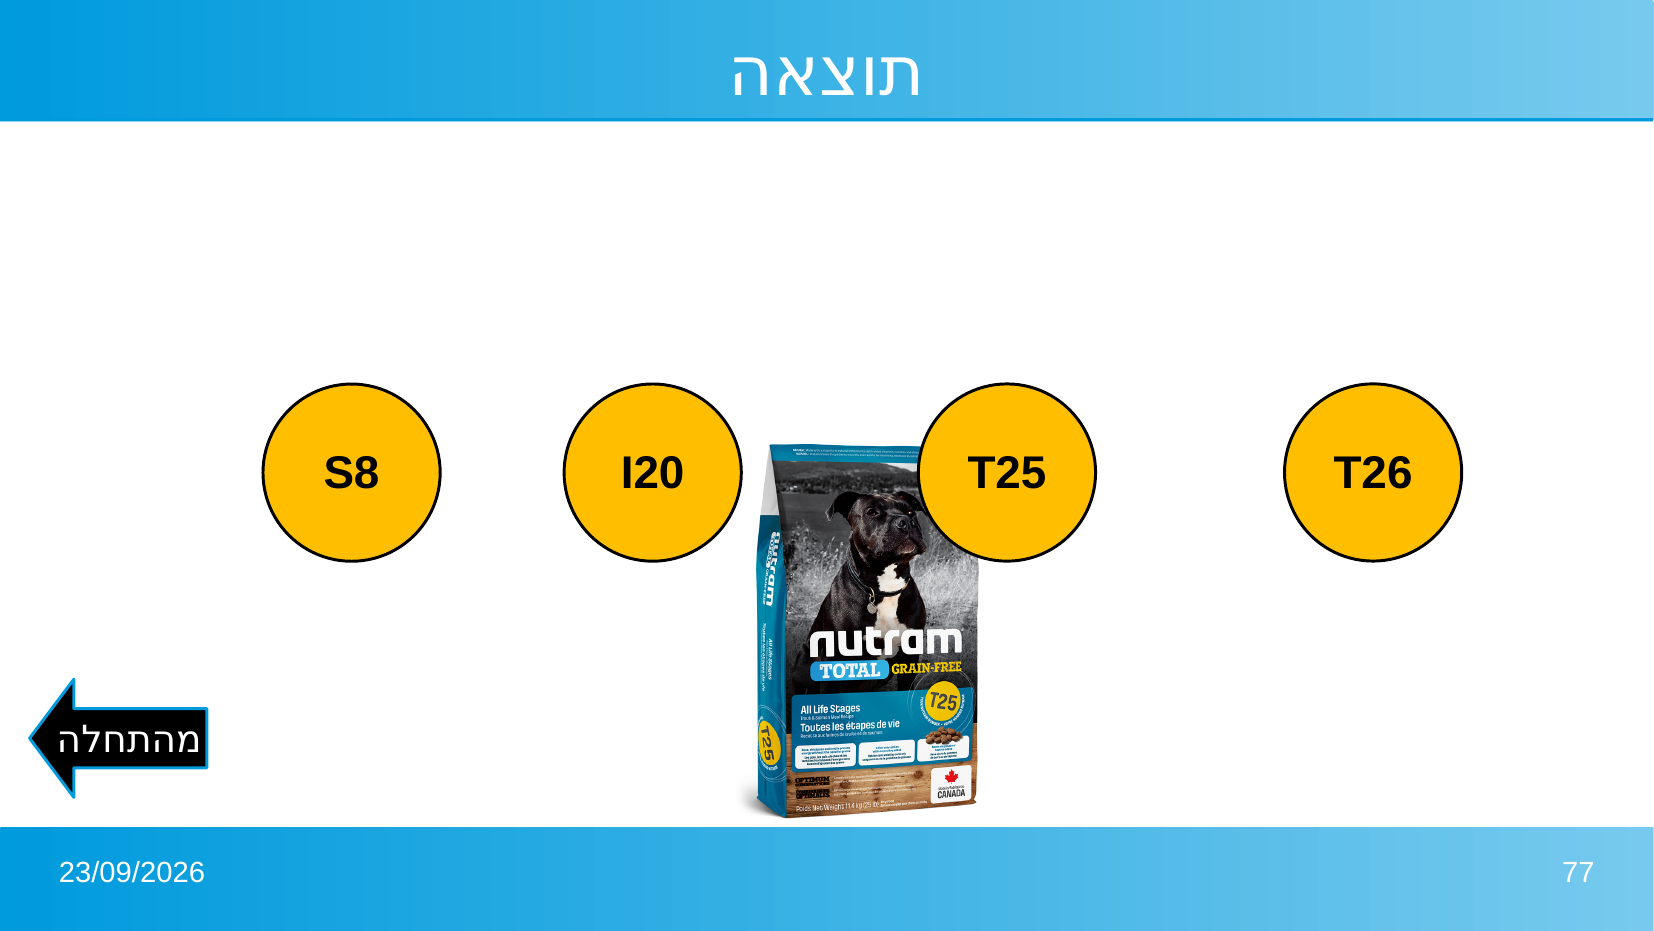

# תוצאה
T26
T25
I20
S8
מהתחלה
77